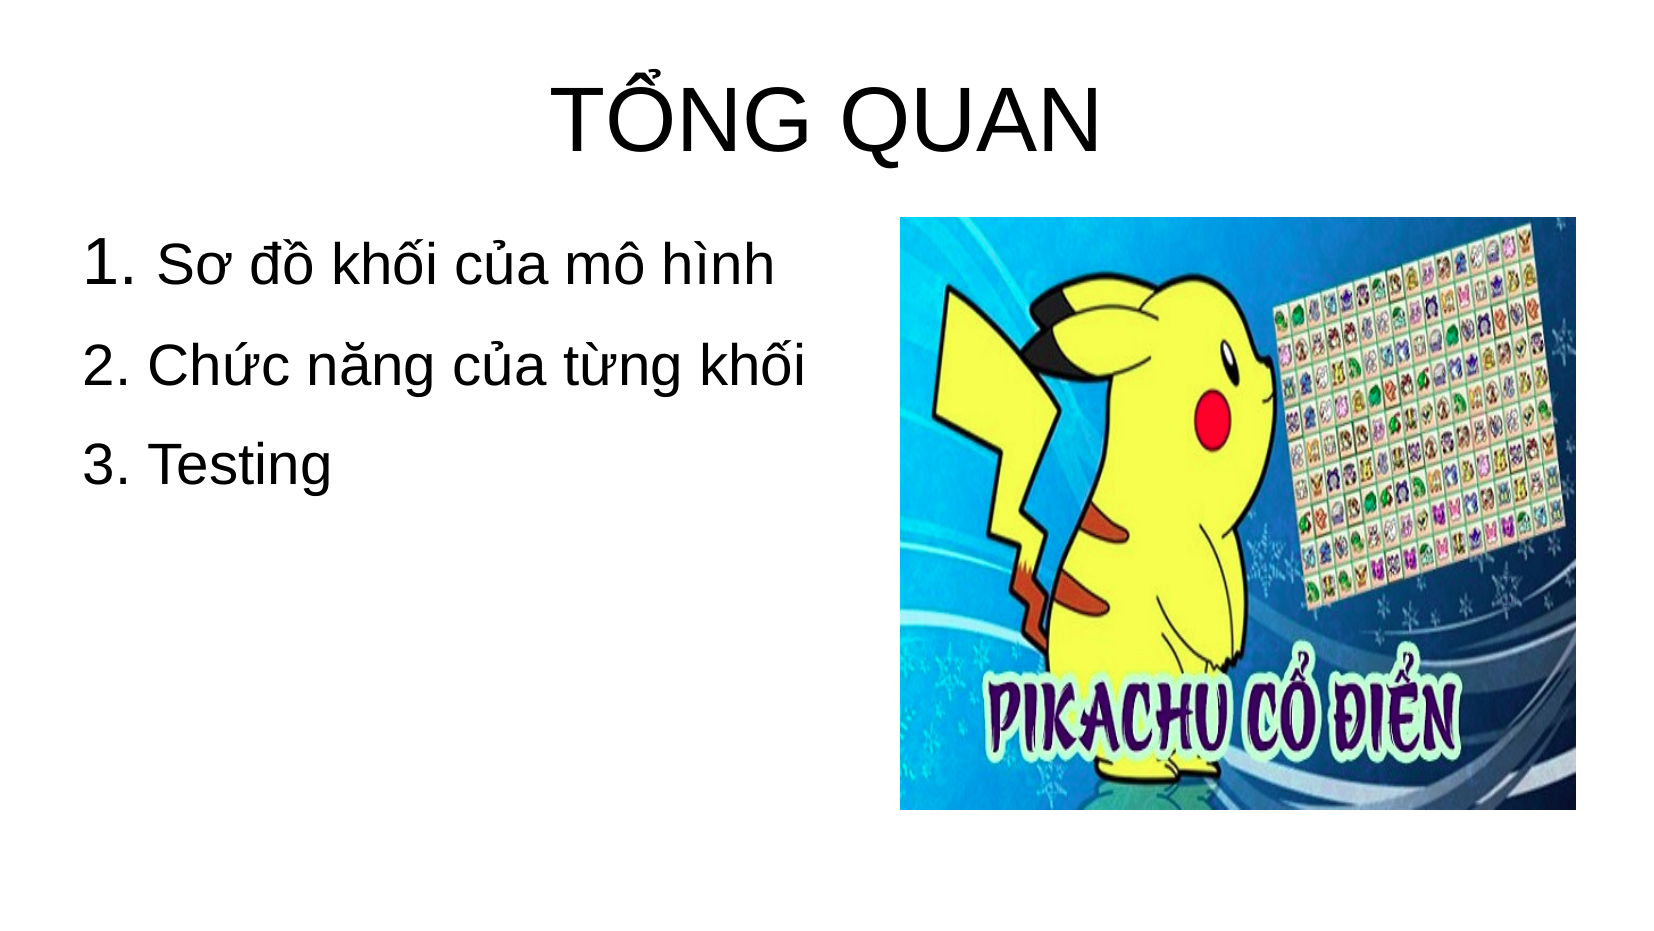

# TỔNG QUAN
 Sơ đồ khối của mô hình
 Chức năng của từng khối
 Testing